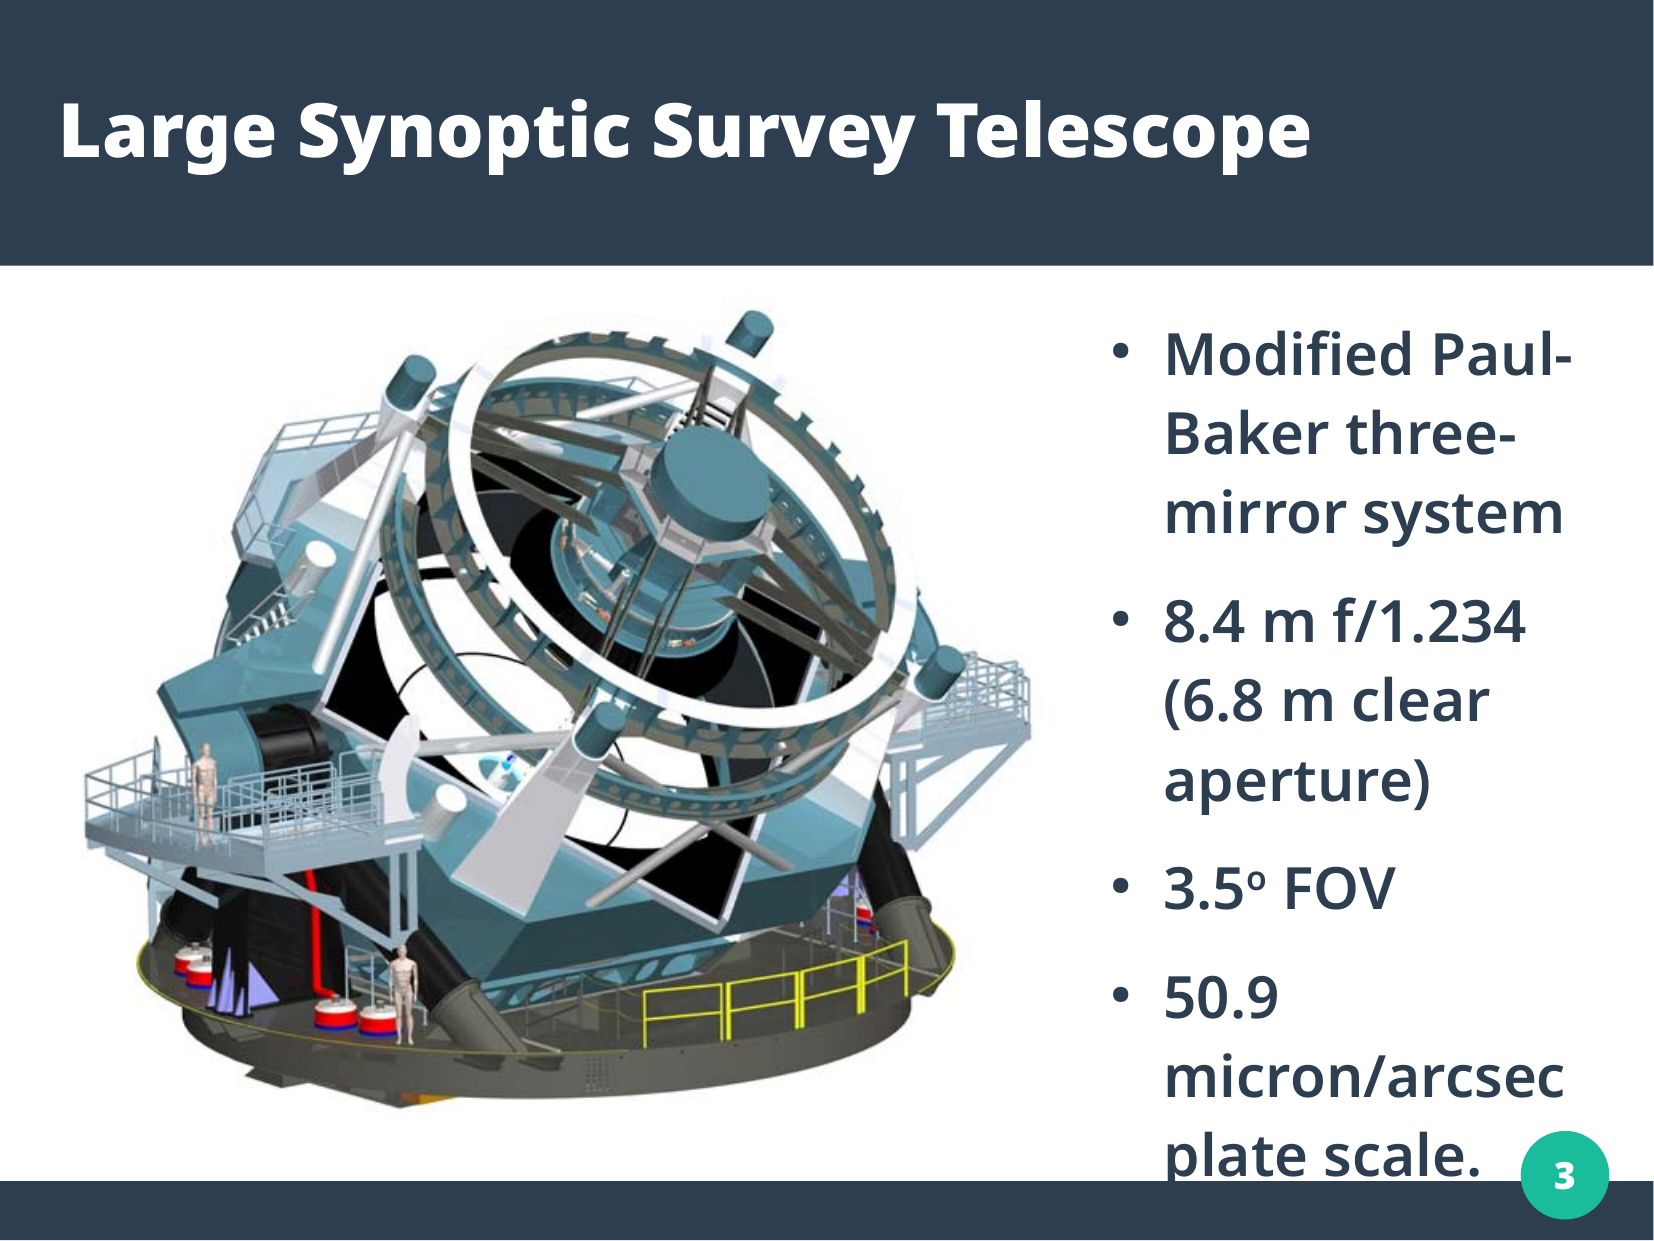

# Large Synoptic Survey Telescope
Modified Paul-Baker three-mirror system
8.4 m f/1.234 (6.8 m clear aperture)
3.5o FOV
50.9 micron/arcsec plate scale.
3